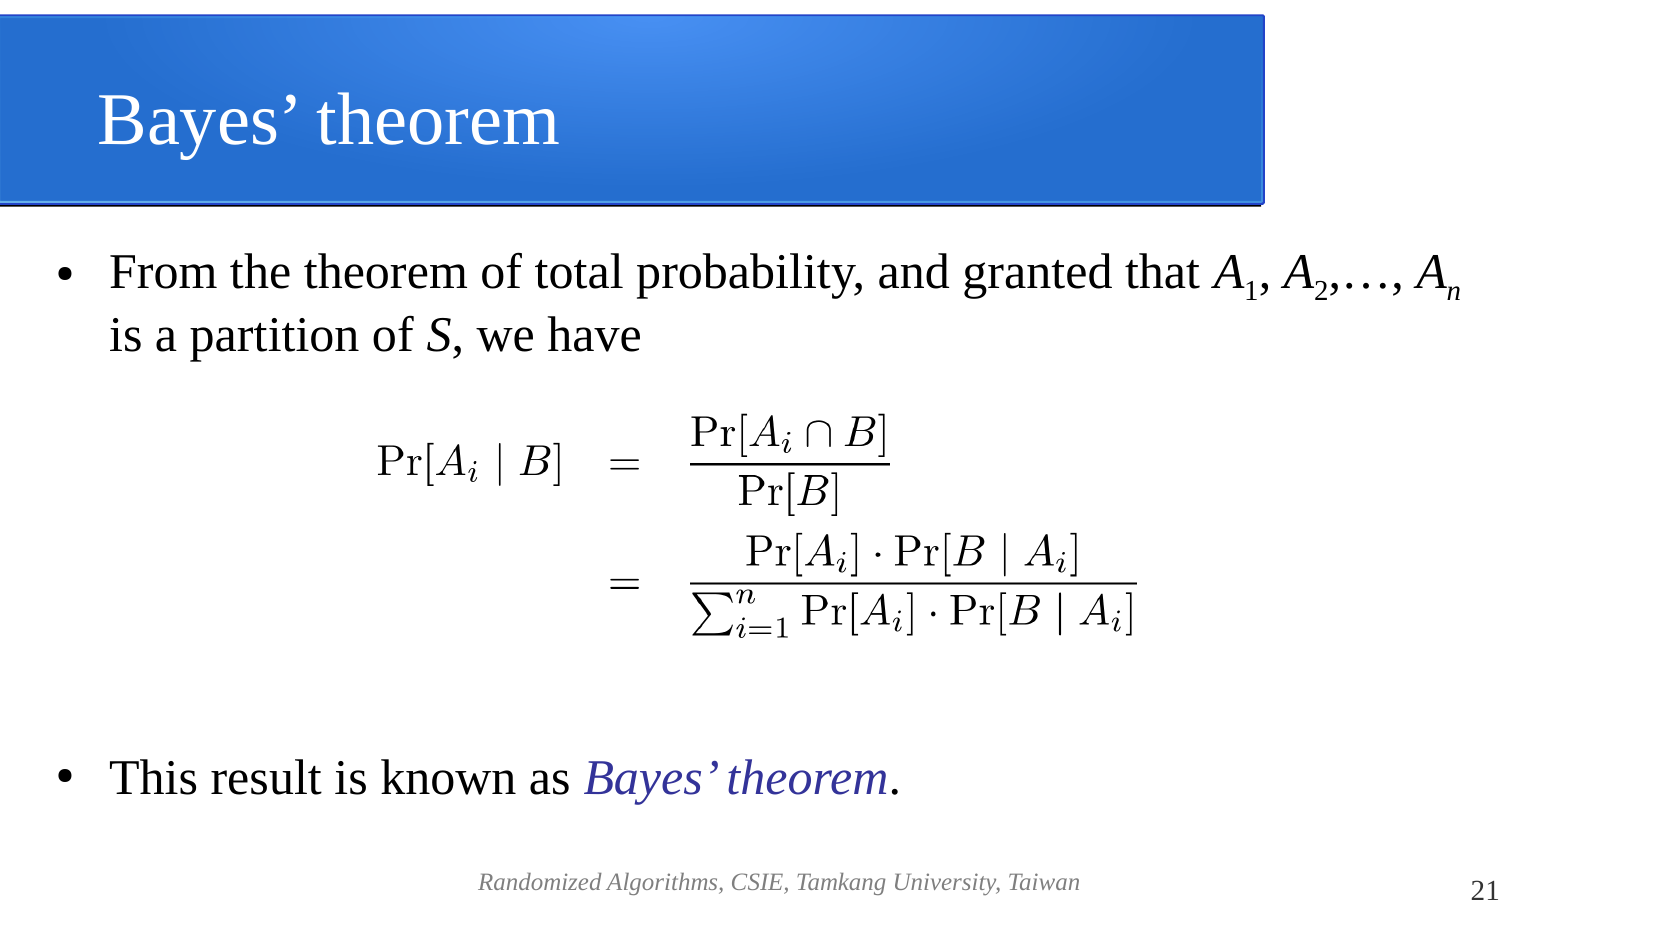

Bayes’ theorem
# From the theorem of total probability, and granted that A1, A2,…, An is a partition of S, we have
This result is known as Bayes’ theorem.
Randomized Algorithms, CSIE, Tamkang University, Taiwan
21